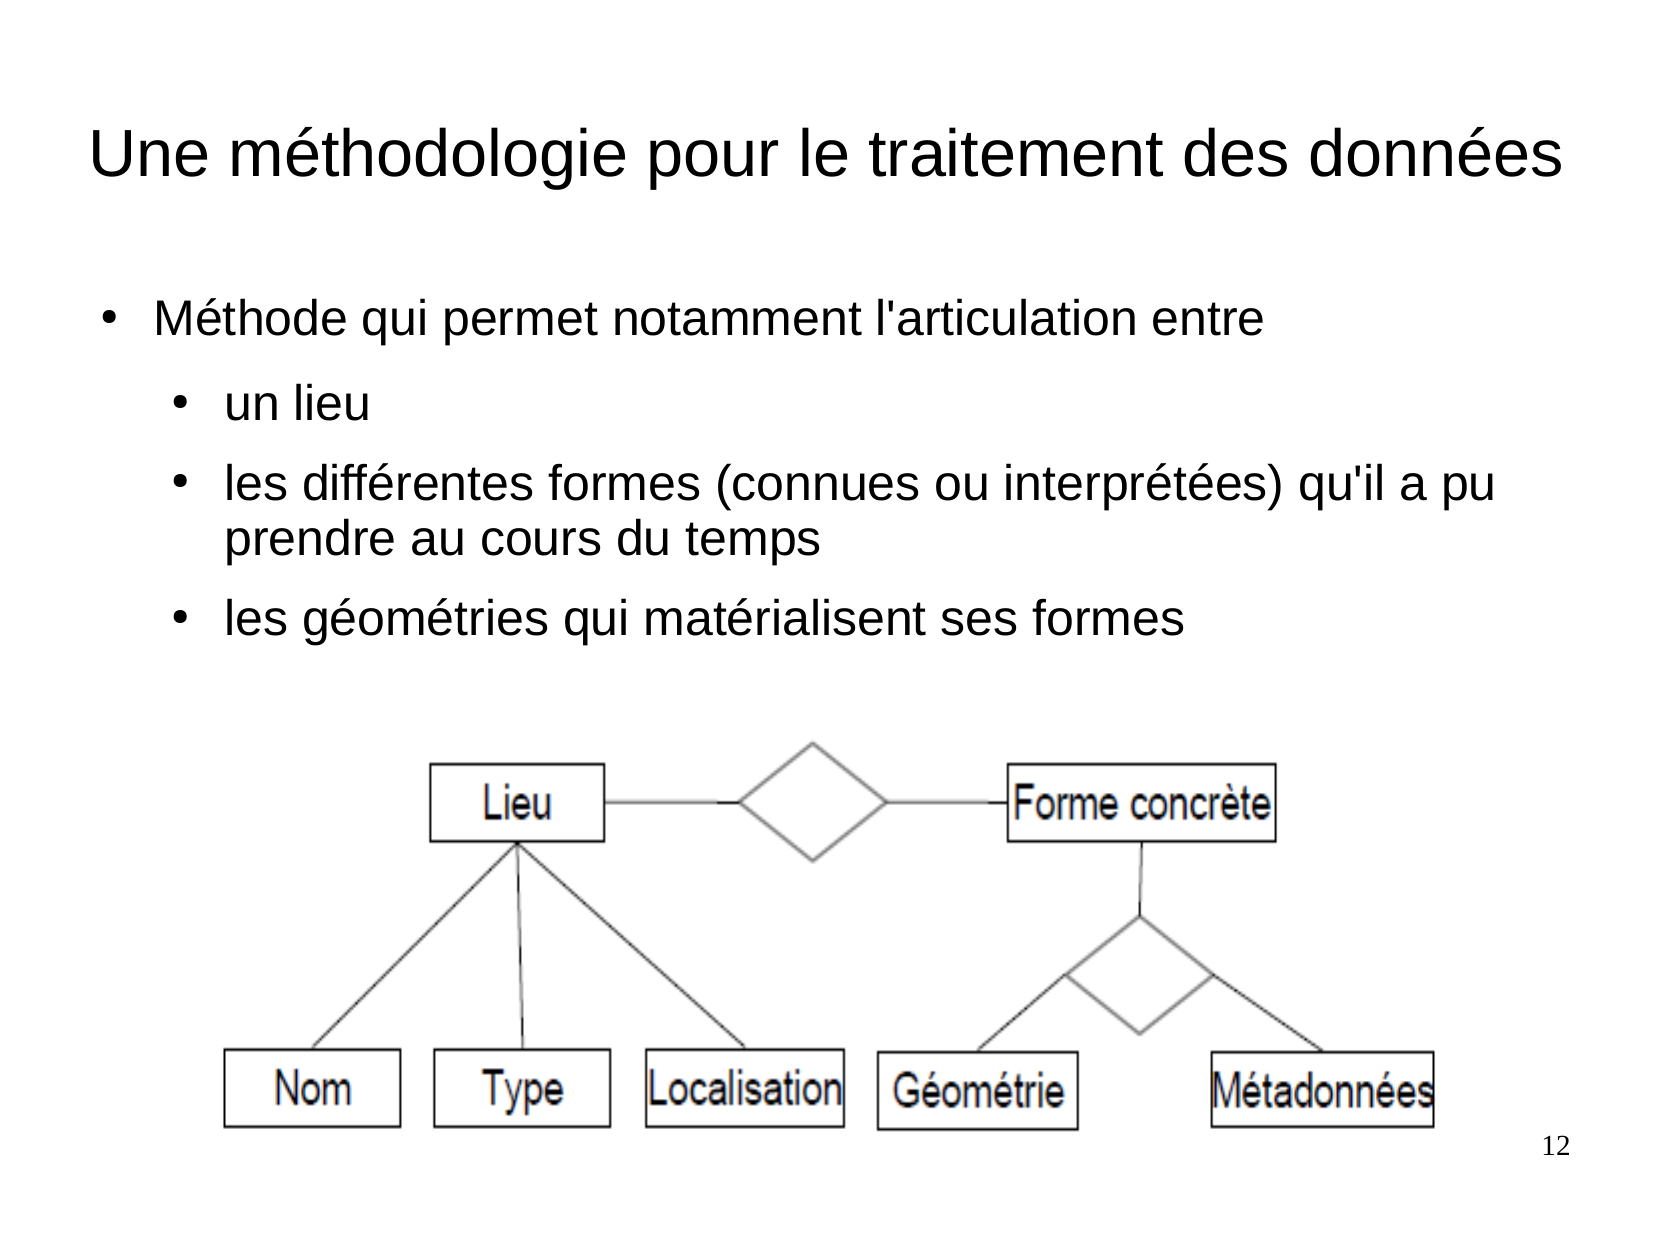

# Une méthodologie pour le traitement des données
Méthode qui permet notamment l'articulation entre
un lieu
les différentes formes (connues ou interprétées) qu'il a pu prendre au cours du temps
les géométries qui matérialisent ses formes
12